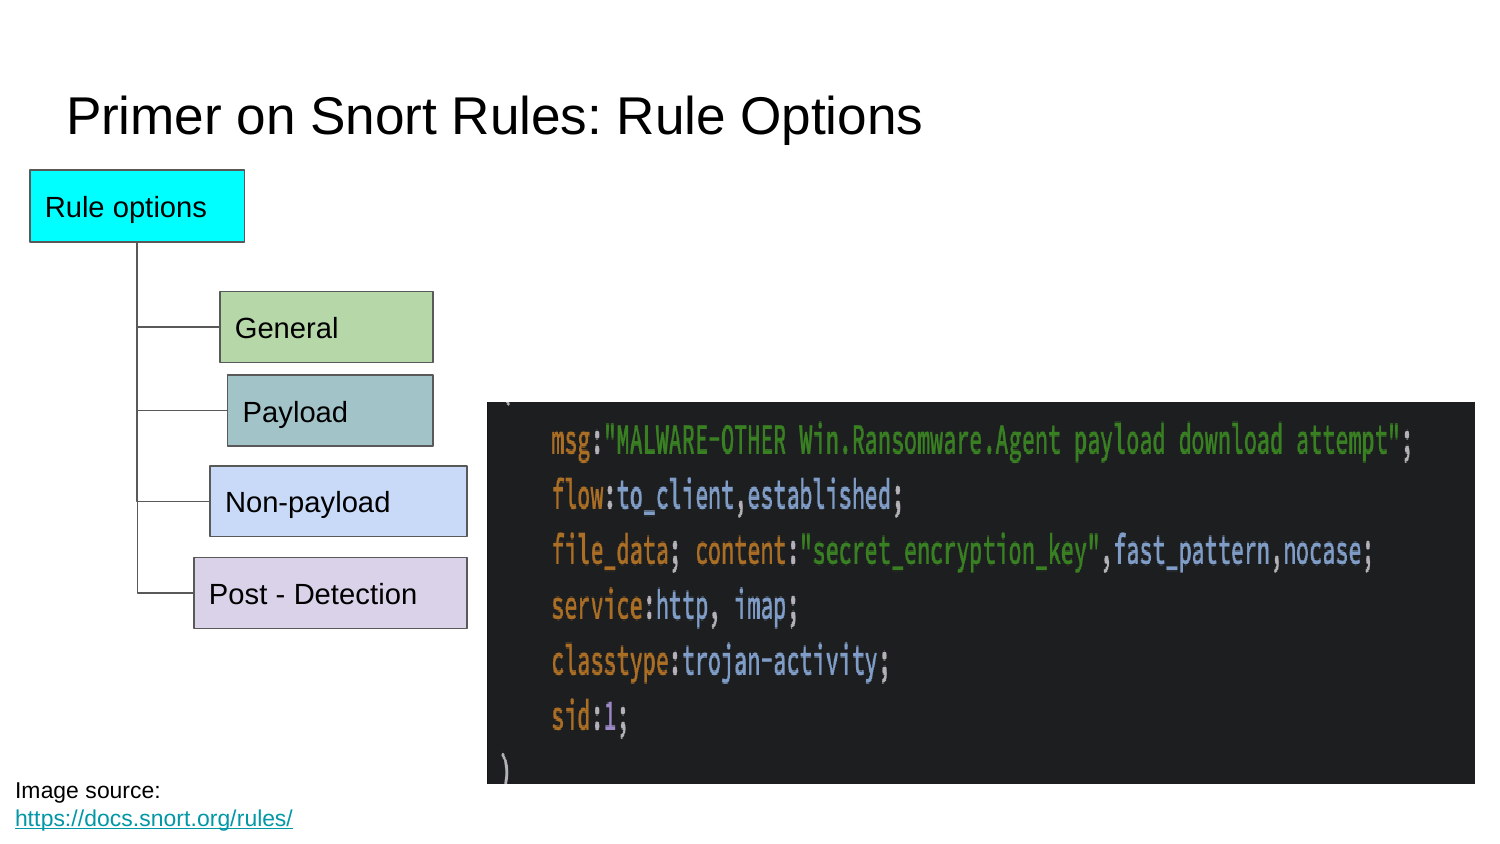

# Primer on Snort Rules: Rule Options
Rule options
General
Payload
Non-payload
Post - Detection
Image source:https://docs.snort.org/rules/